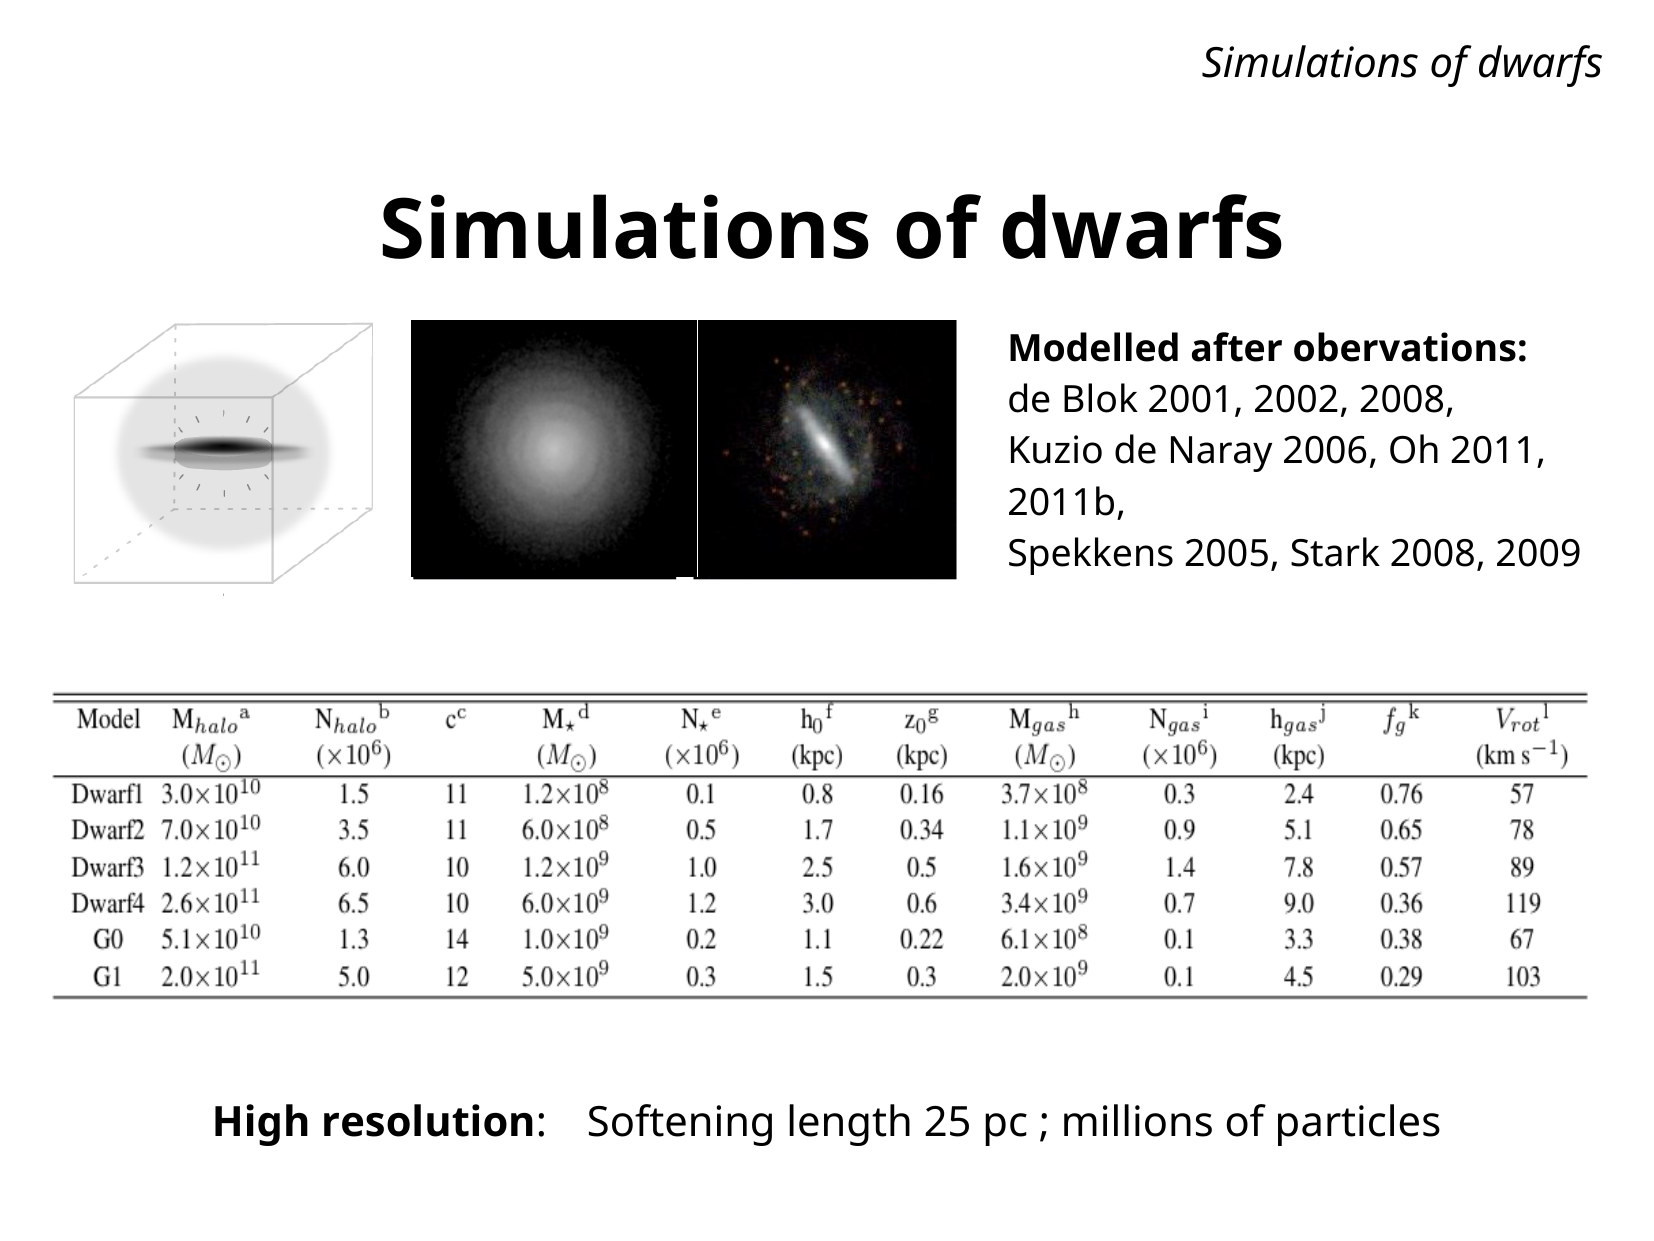

Simulations of dwarfs
# Simulations of dwarfs
Modelled after obervations:
de Blok 2001, 2002, 2008,
Kuzio de Naray 2006, Oh 2011, 2011b,
Spekkens 2005, Stark 2008, 2009
High resolution:	Softening length 25 pc ; millions of particles